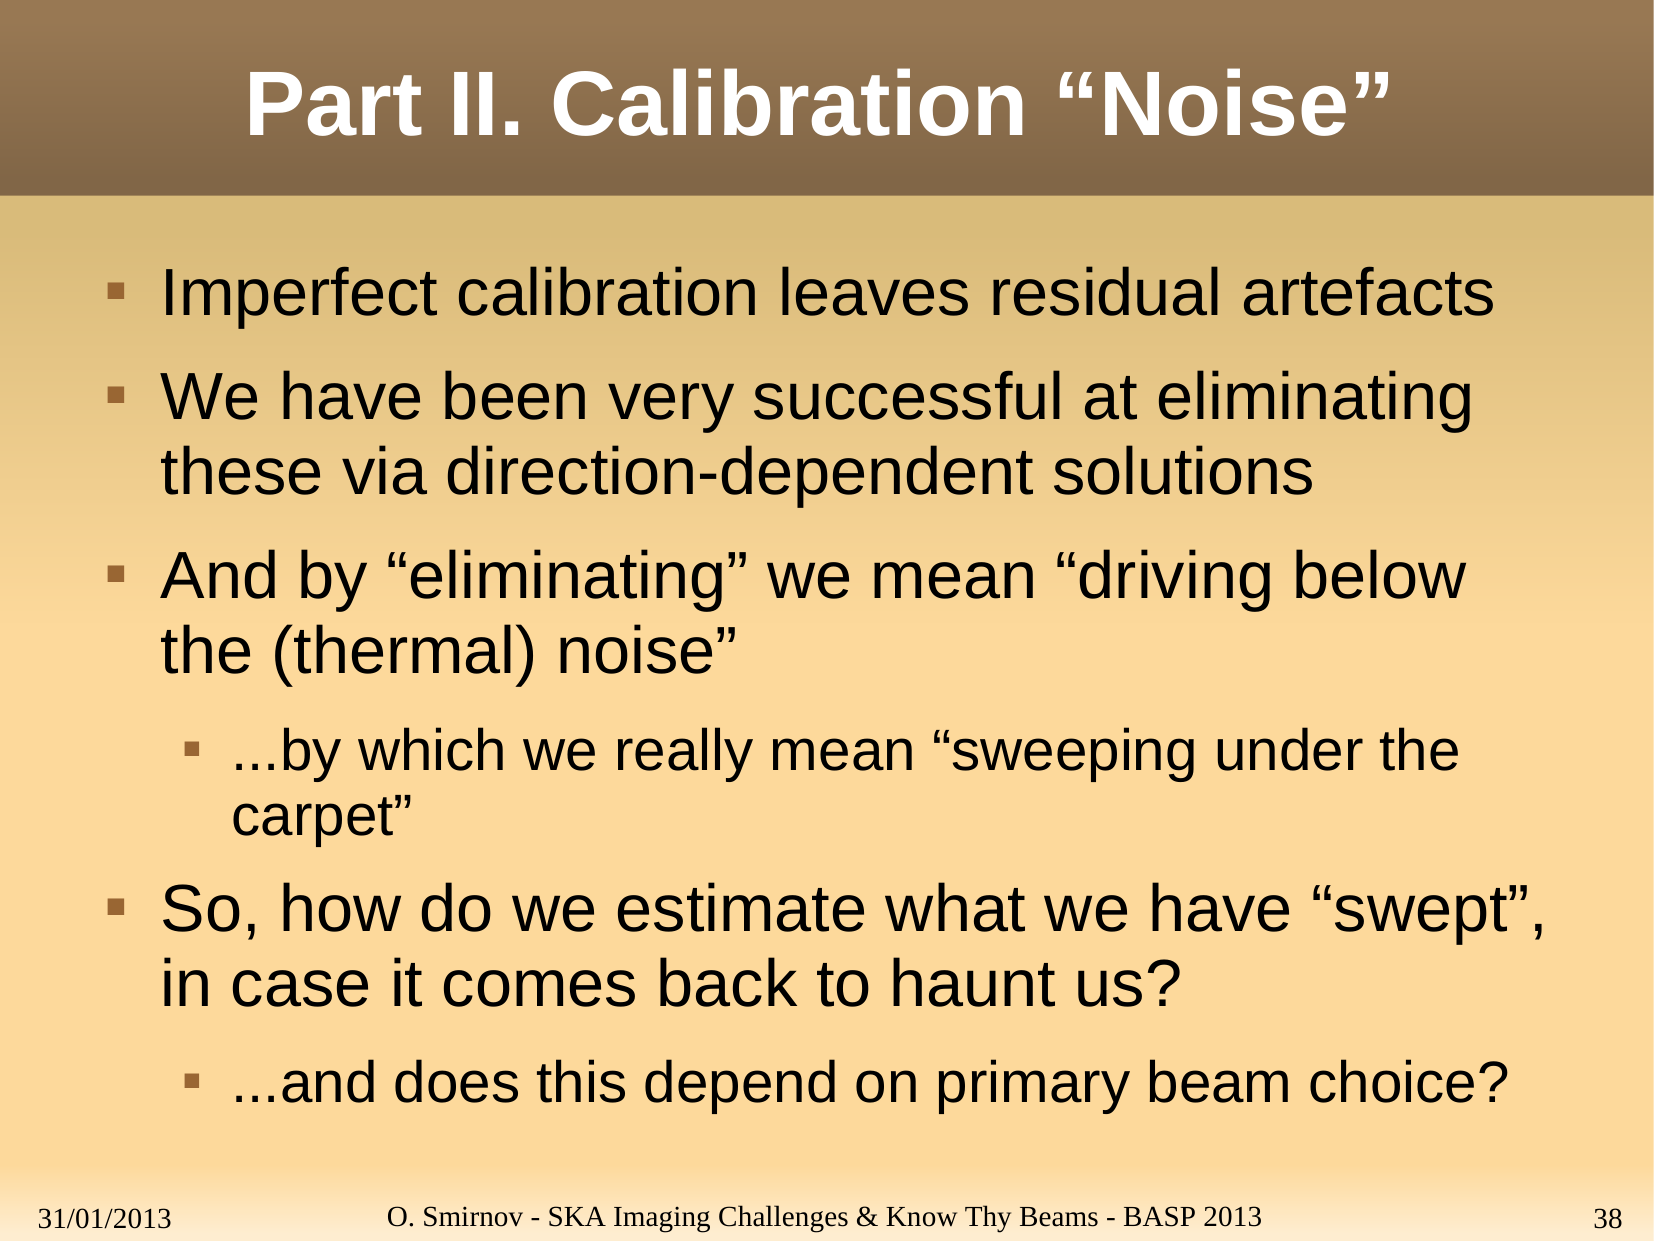

# Part II. Calibration “Noise”
Imperfect calibration leaves residual artefacts
We have been very successful at eliminating these via direction-dependent solutions
And by “eliminating” we mean “driving below the (thermal) noise”
...by which we really mean “sweeping under the carpet”
So, how do we estimate what we have “swept”, in case it comes back to haunt us?
...and does this depend on primary beam choice?
O. Smirnov - SKA Imaging Challenges & Know Thy Beams - BASP 2013
31/01/2013
38